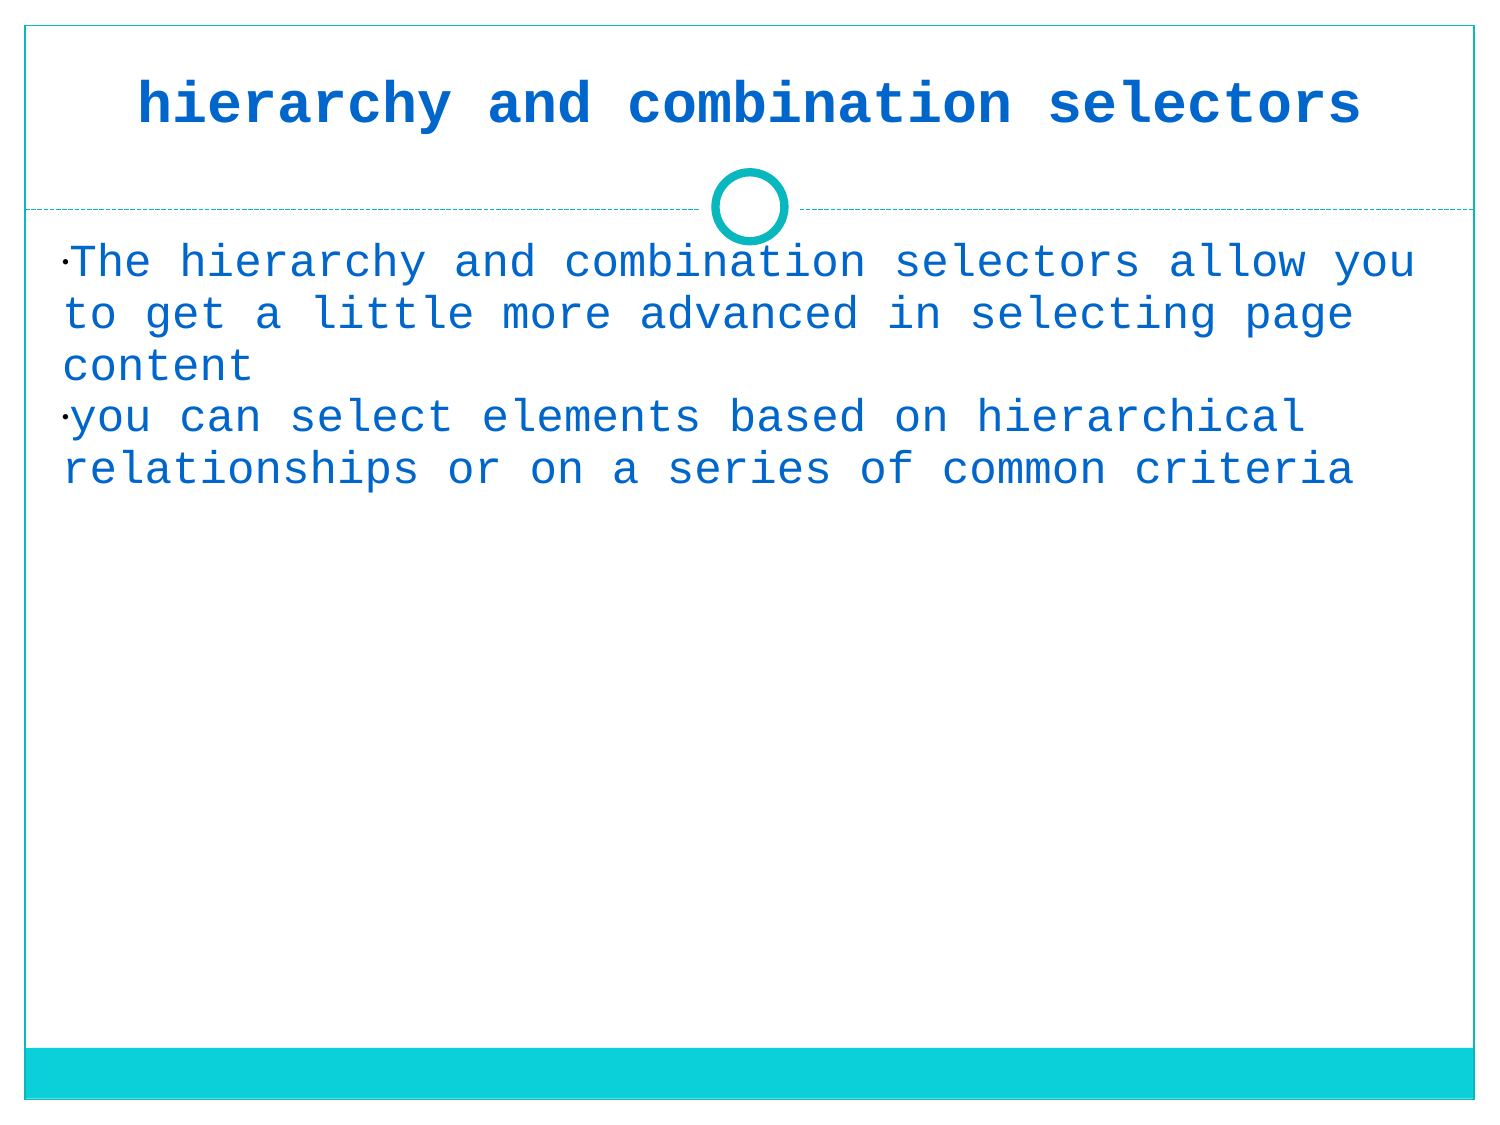

hierarchy and combination selectors
The hierarchy and combination selectors allow you to get a little more advanced in selecting page content
you can select elements based on hierarchical relationships or on a series of common criteria